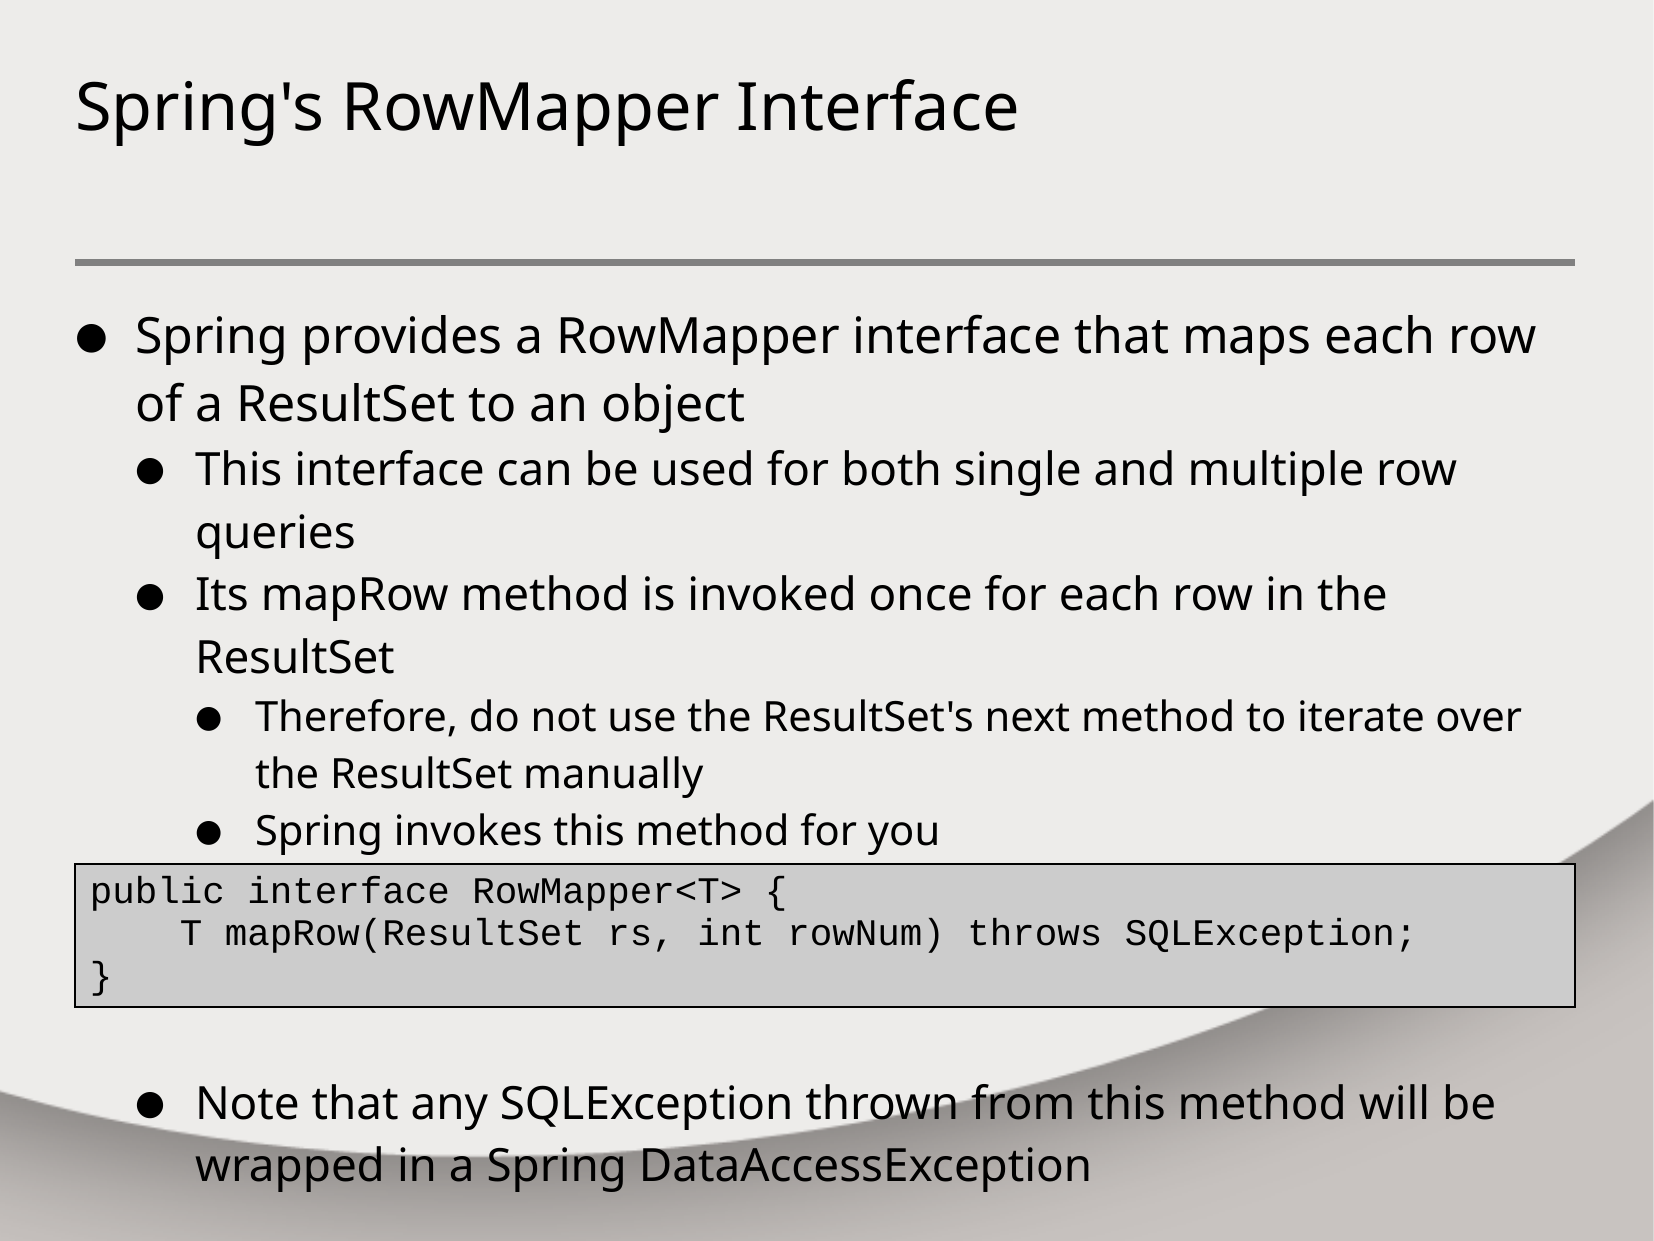

# Spring's RowMapper Interface
Spring provides a RowMapper interface that maps each row of a ResultSet to an object
This interface can be used for both single and multiple row queries
Its mapRow method is invoked once for each row in the ResultSet
Therefore, do not use the ResultSet's next method to iterate over the ResultSet manually
Spring invokes this method for you
Parameterized to define its return type
Note that any SQLException thrown from this method will be wrapped in a Spring DataAccessException
public interface RowMapper<T> {
 T mapRow(ResultSet rs, int rowNum) throws SQLException;
}